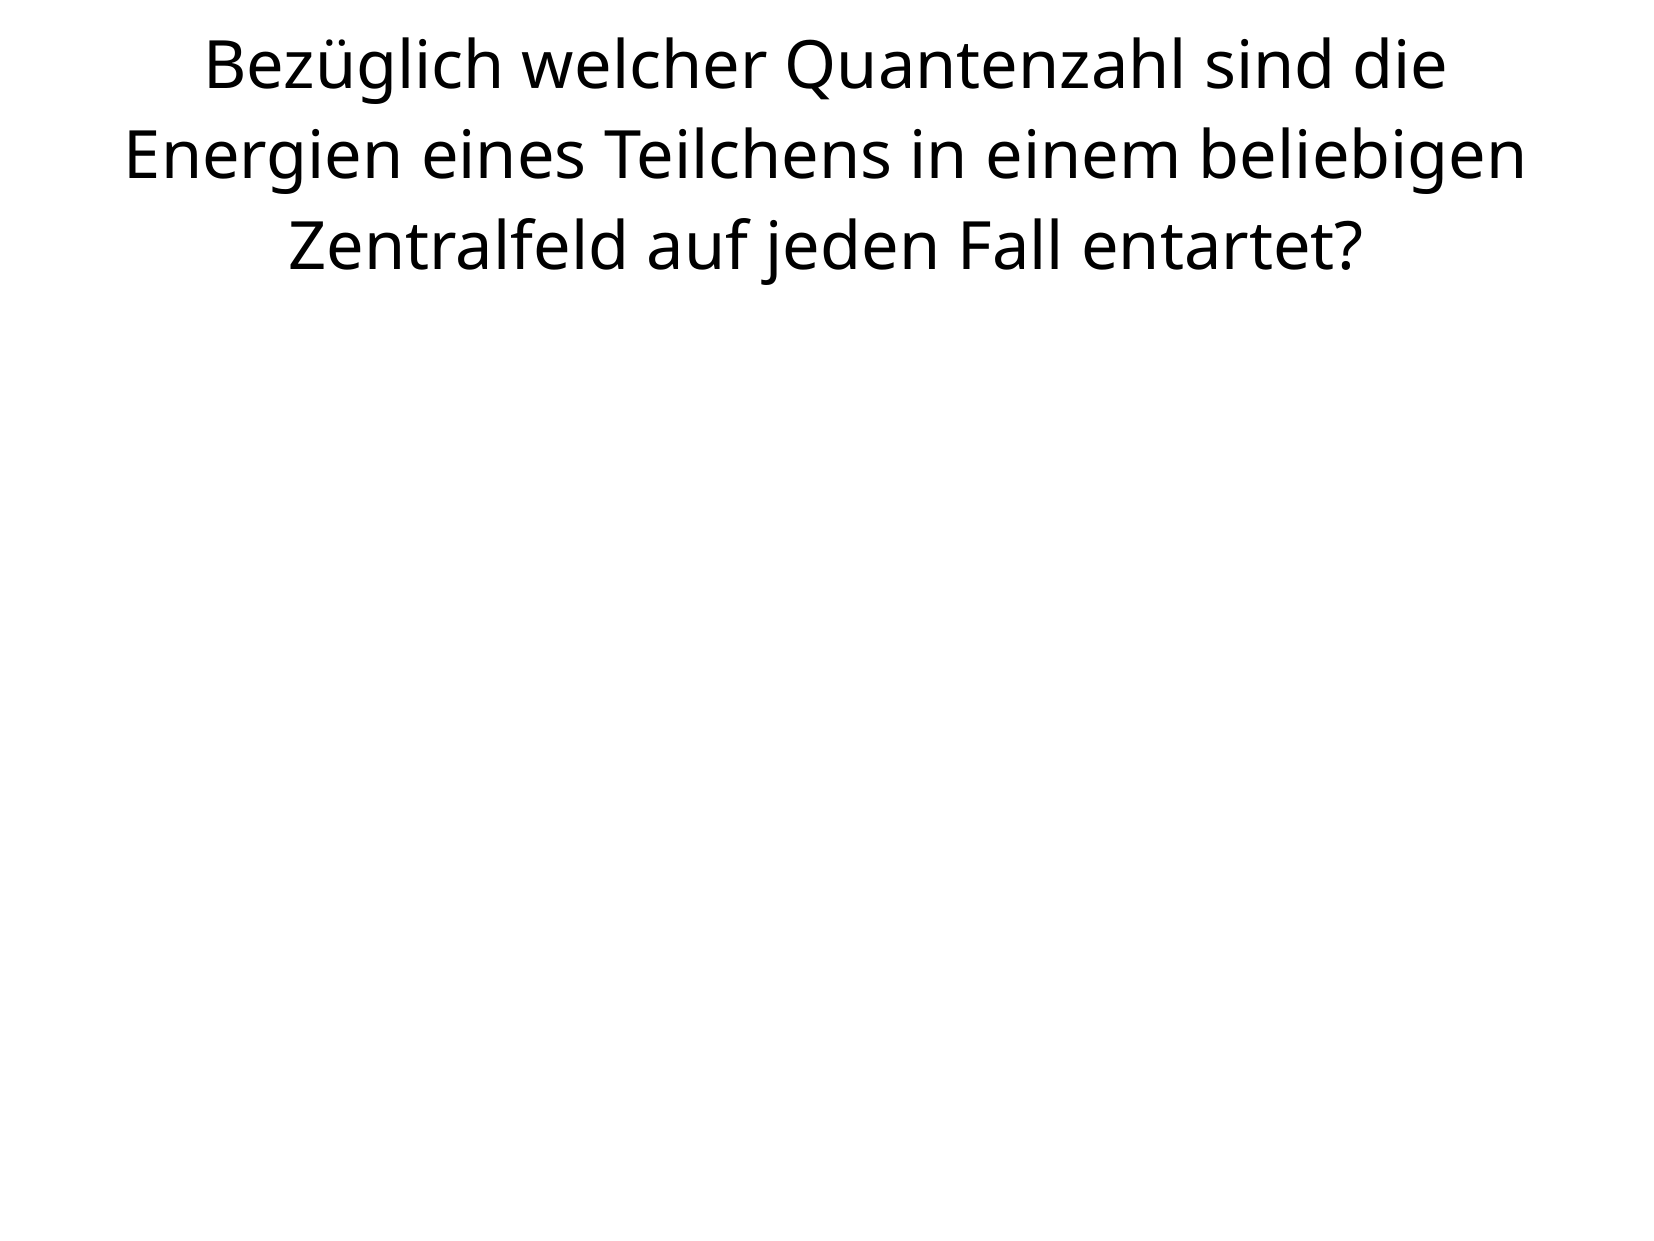

# Bezüglich welcher Quantenzahl sind die Energien eines Teilchens in einem beliebigen Zentralfeld auf jeden Fall entartet?